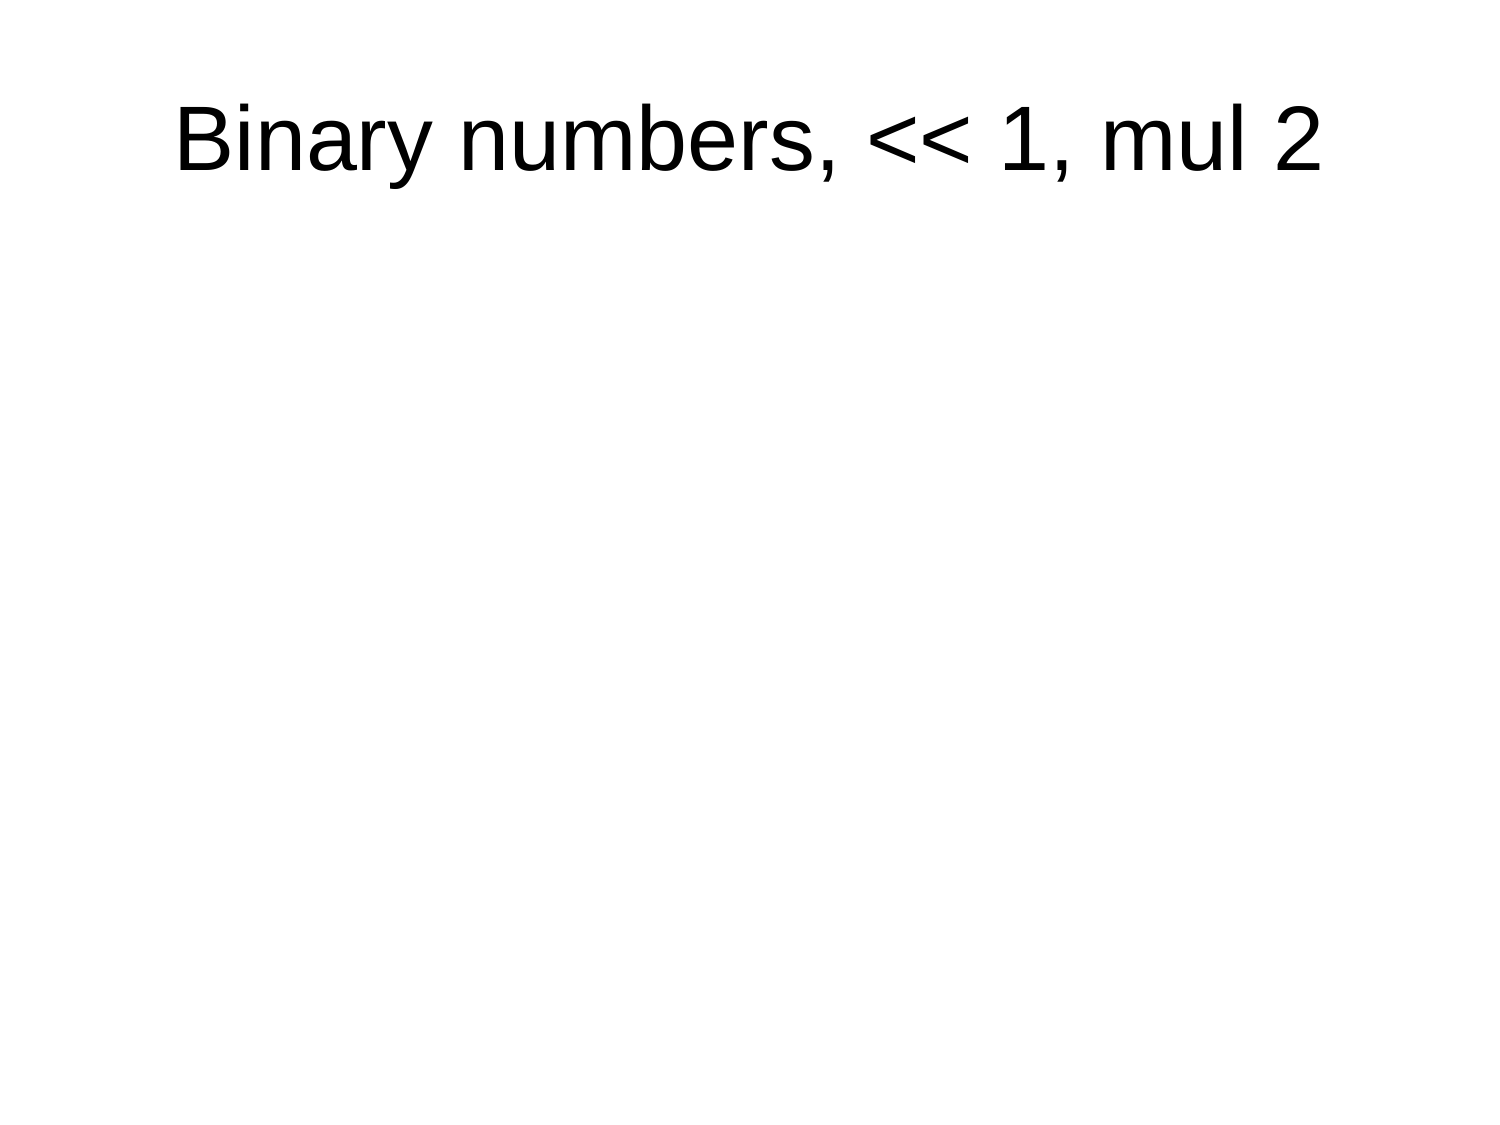

# Binary numbers, << 1, mul 2